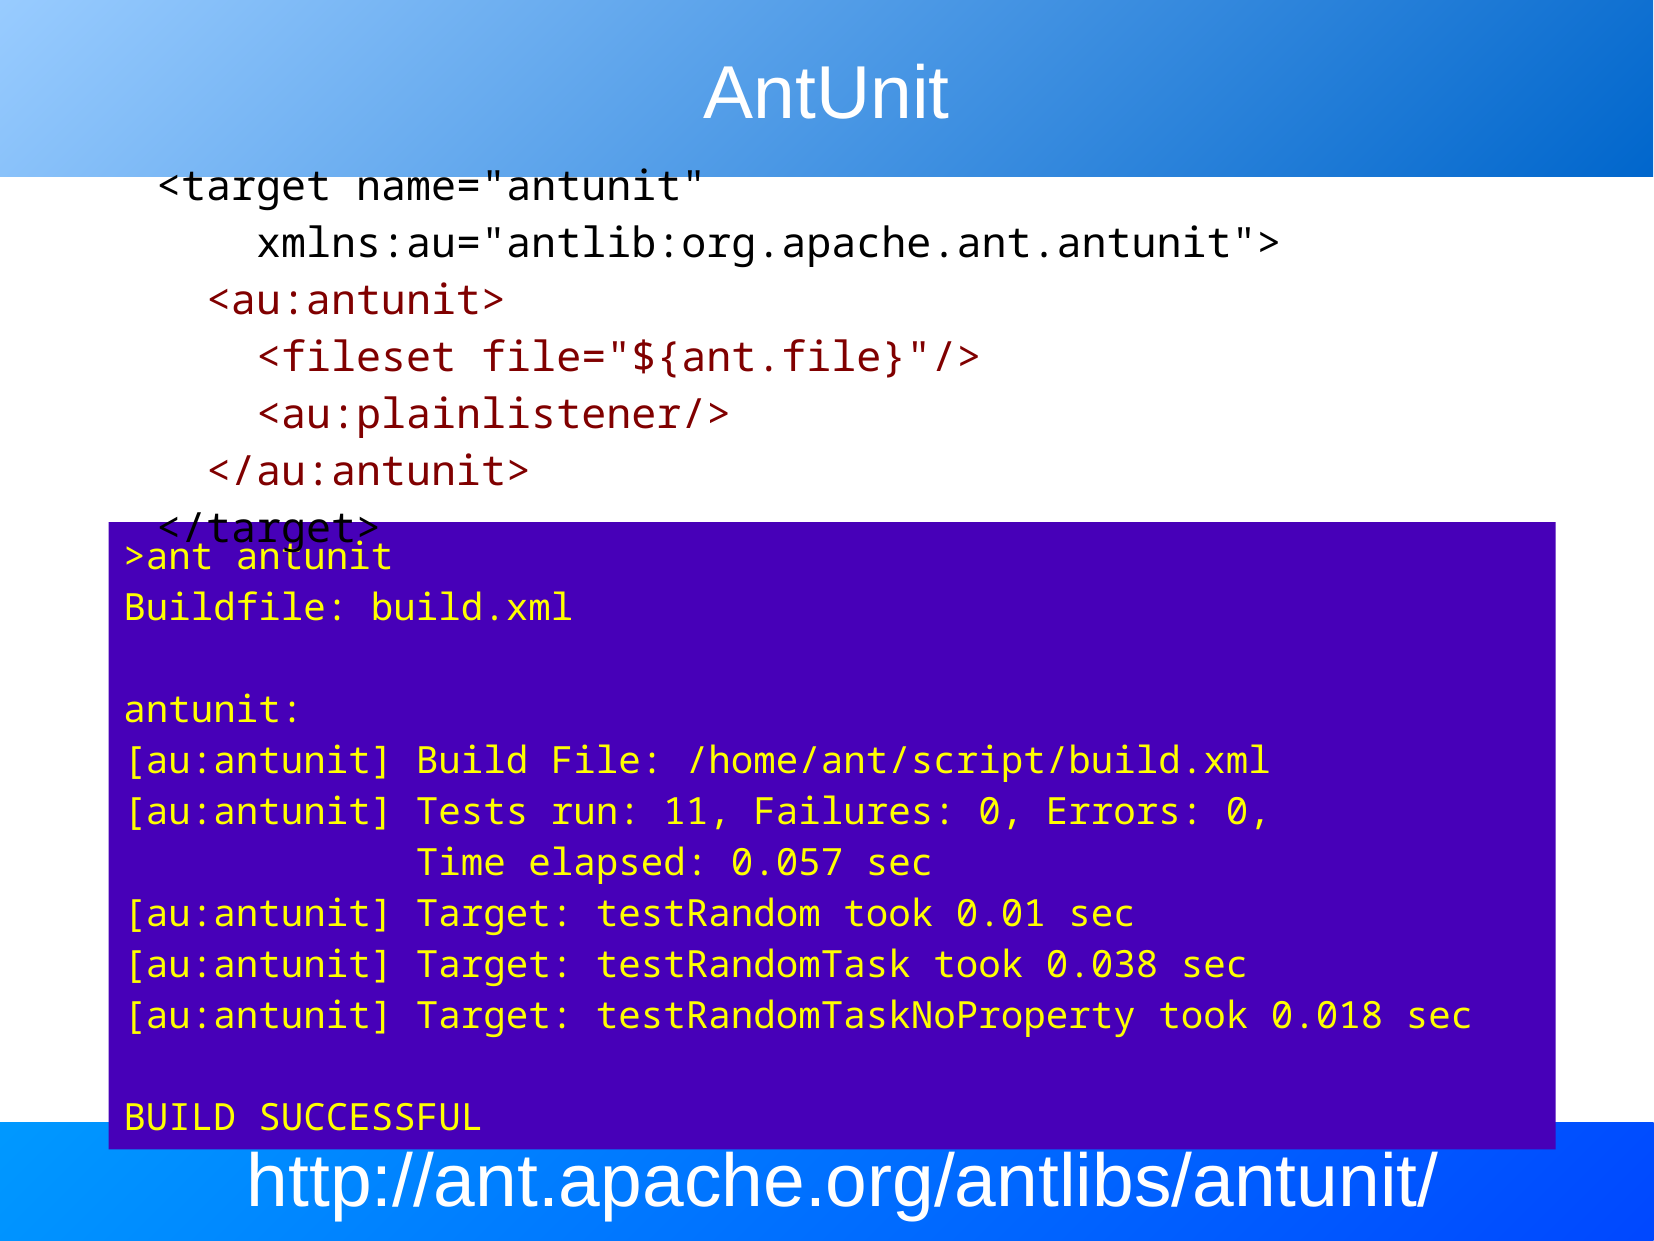

# AntUnit
<target name="antunit"
 xmlns:au="antlib:org.apache.ant.antunit">
 <au:antunit>
 <fileset file="${ant.file}"/>
 <au:plainlistener/>
 </au:antunit>
</target>
>ant antunit
Buildfile: build.xml
antunit:
[au:antunit] Build File: /home/ant/script/build.xml
[au:antunit] Tests run: 11, Failures: 0, Errors: 0,
 Time elapsed: 0.057 sec
[au:antunit] Target: testRandom took 0.01 sec
[au:antunit] Target: testRandomTask took 0.038 sec
[au:antunit] Target: testRandomTaskNoProperty took 0.018 sec
BUILD SUCCESSFUL
http://ant.apache.org/antlibs/antunit/